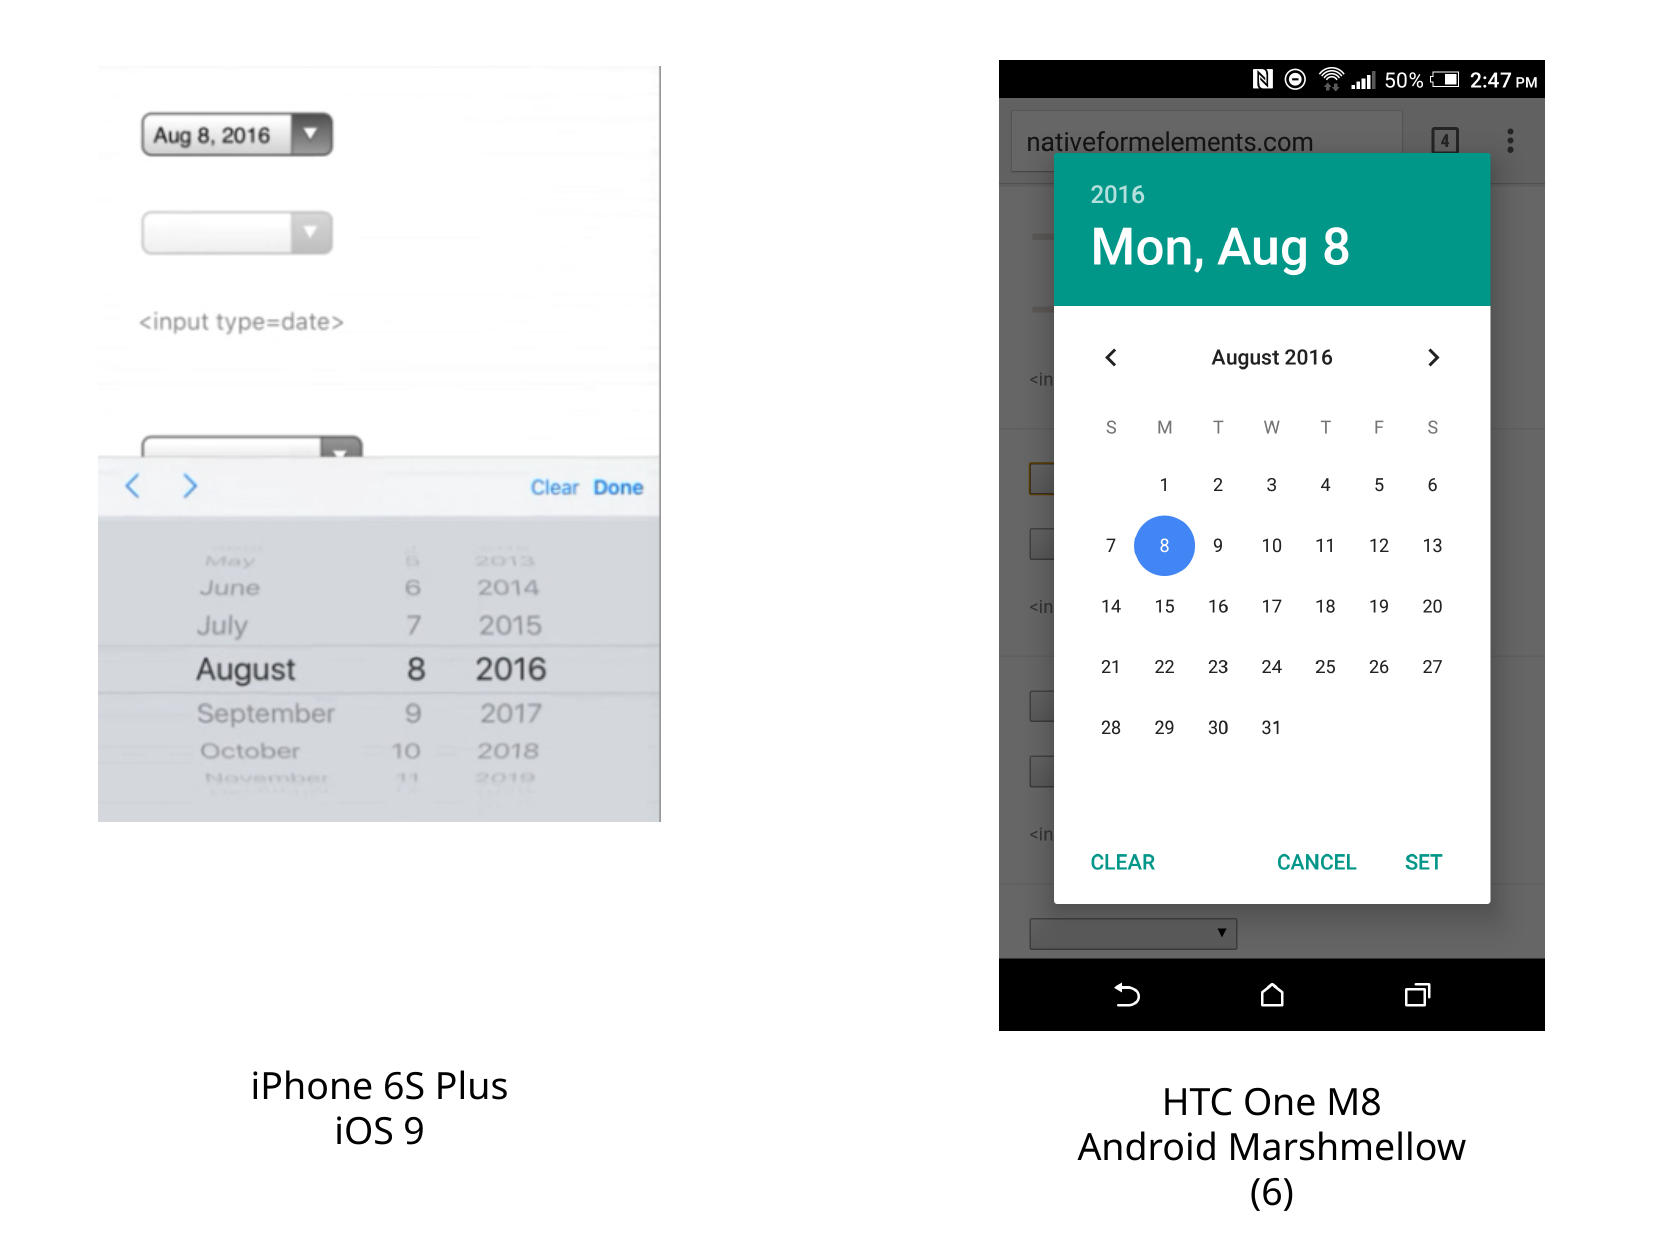

iPhone 6S Plus
iOS 9
HTC One M8
Android Marshmellow (6)